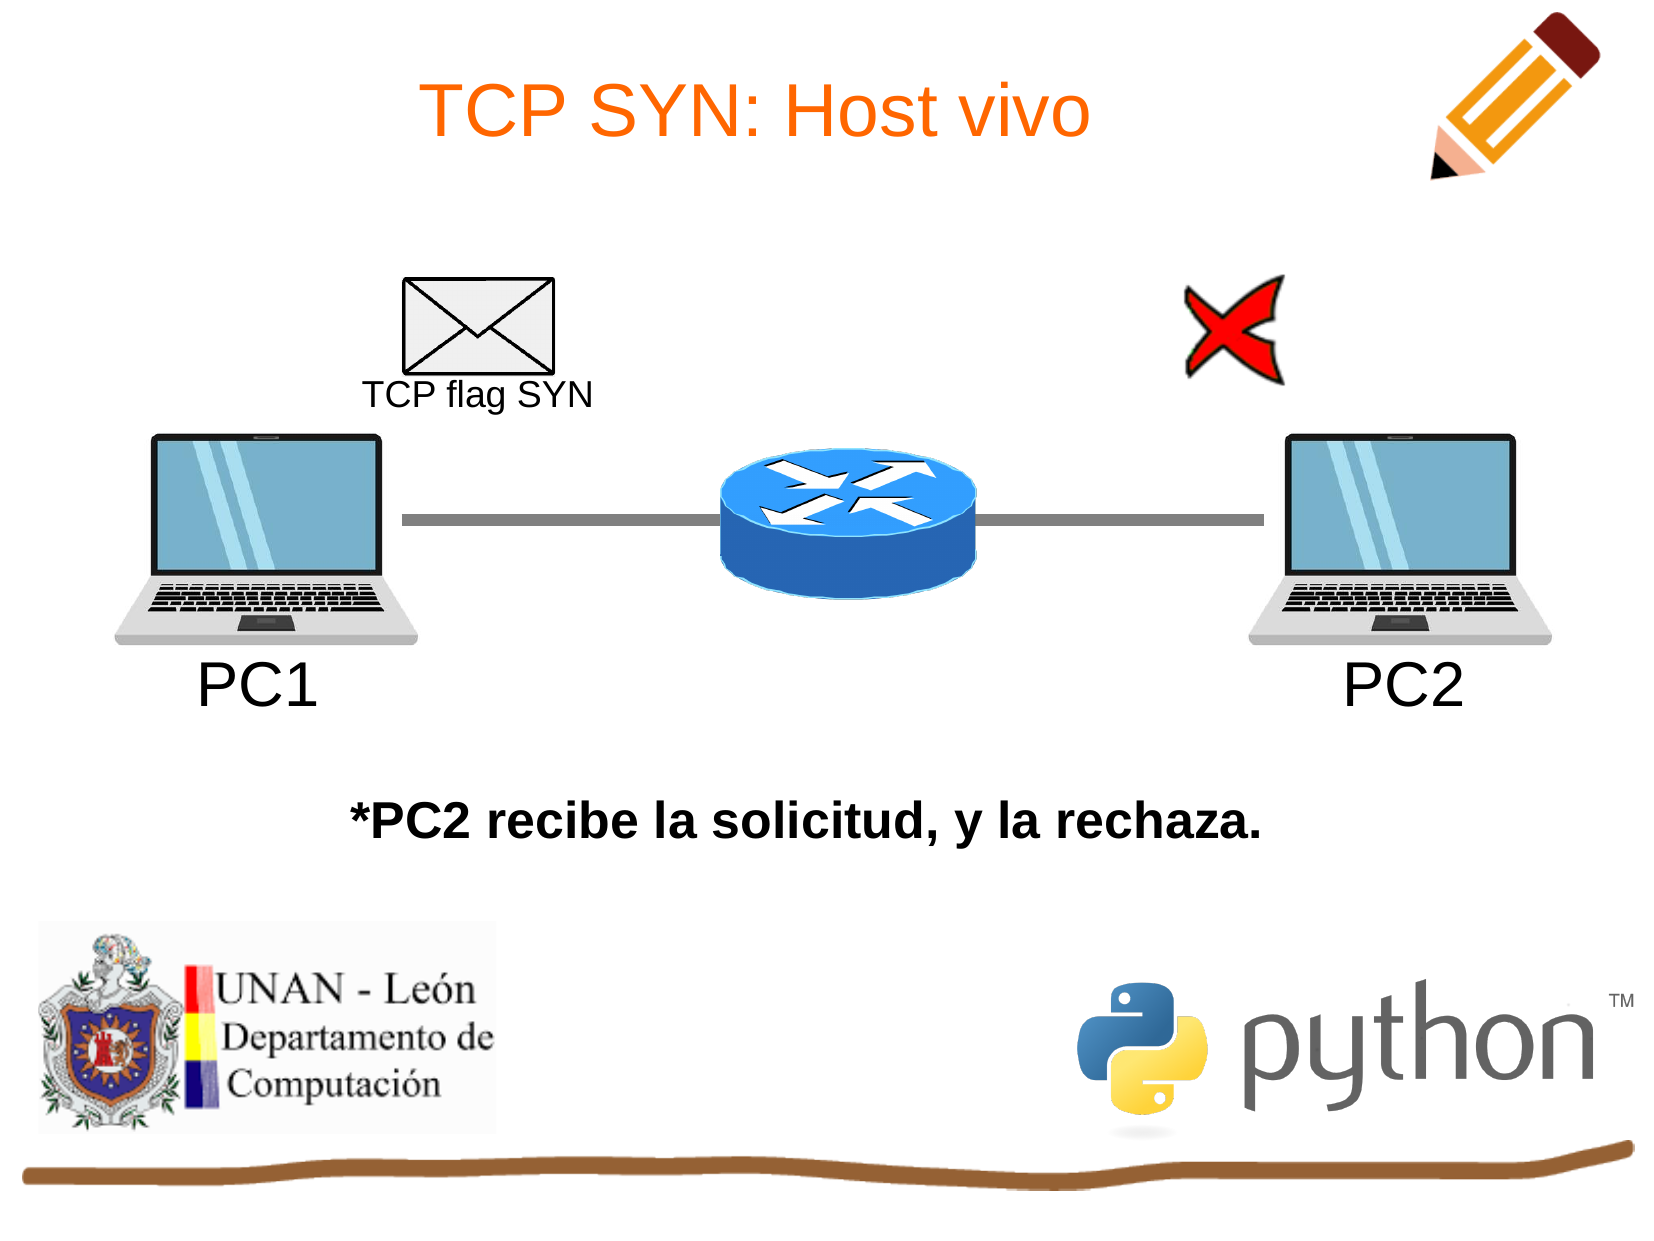

# TCP SYN: Host vivo
TCP flag SYN
PC1
PC2
*PC2 recibe la solicitud, y la rechaza.